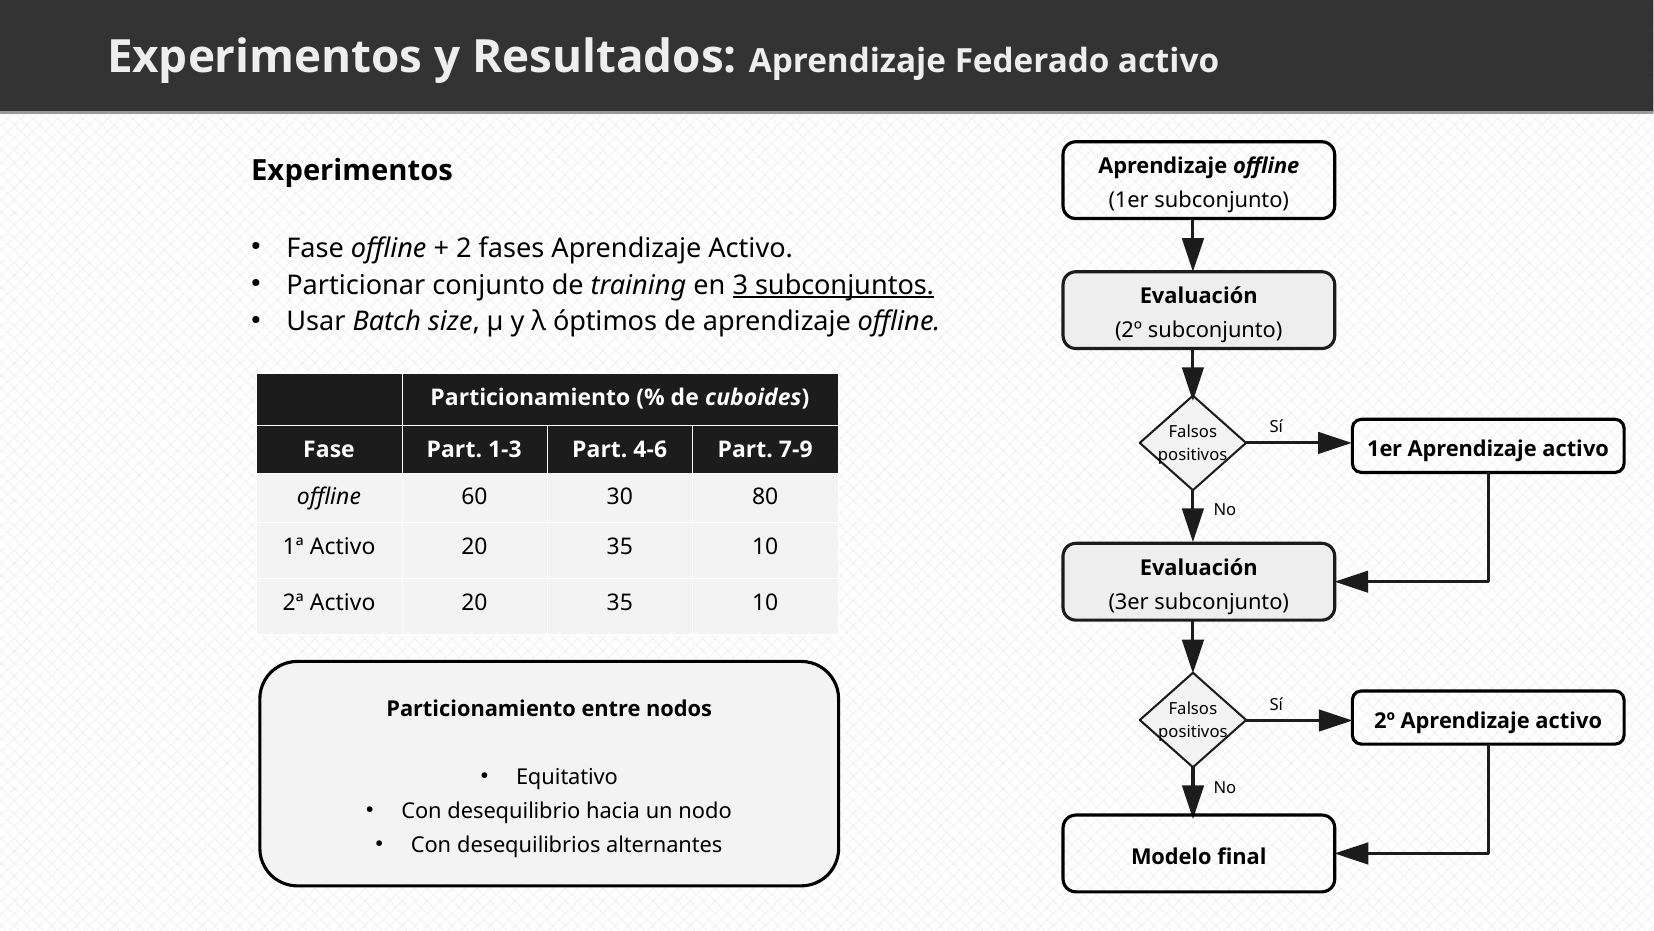

Experimentos y Resultados: Aprendizaje Federado activo
Experimentos
Fase offline + 2 fases Aprendizaje Activo.
Particionar conjunto de training en 3 subconjuntos.
Usar Batch size, μ y λ óptimos de aprendizaje offline.
Aprendizaje offline
(1er subconjunto)
Evaluación
(2º subconjunto)
| | Particionamiento (% de cuboides) | | |
| --- | --- | --- | --- |
| Fase | Part. 1-3 | Part. 4-6 | Part. 7-9 |
| offline | 60 | 30 | 80 |
| 1ª Activo | 20 | 35 | 10 |
| 2ª Activo | 20 | 35 | 10 |
Falsos
positivos
Sí
1er Aprendizaje activo
No
Evaluación
(3er subconjunto)
Particionamiento entre nodos
Equitativo
Con desequilibrio hacia un nodo
Con desequilibrios alternantes
Falsos
positivos
Sí
2º Aprendizaje activo
No
Modelo final